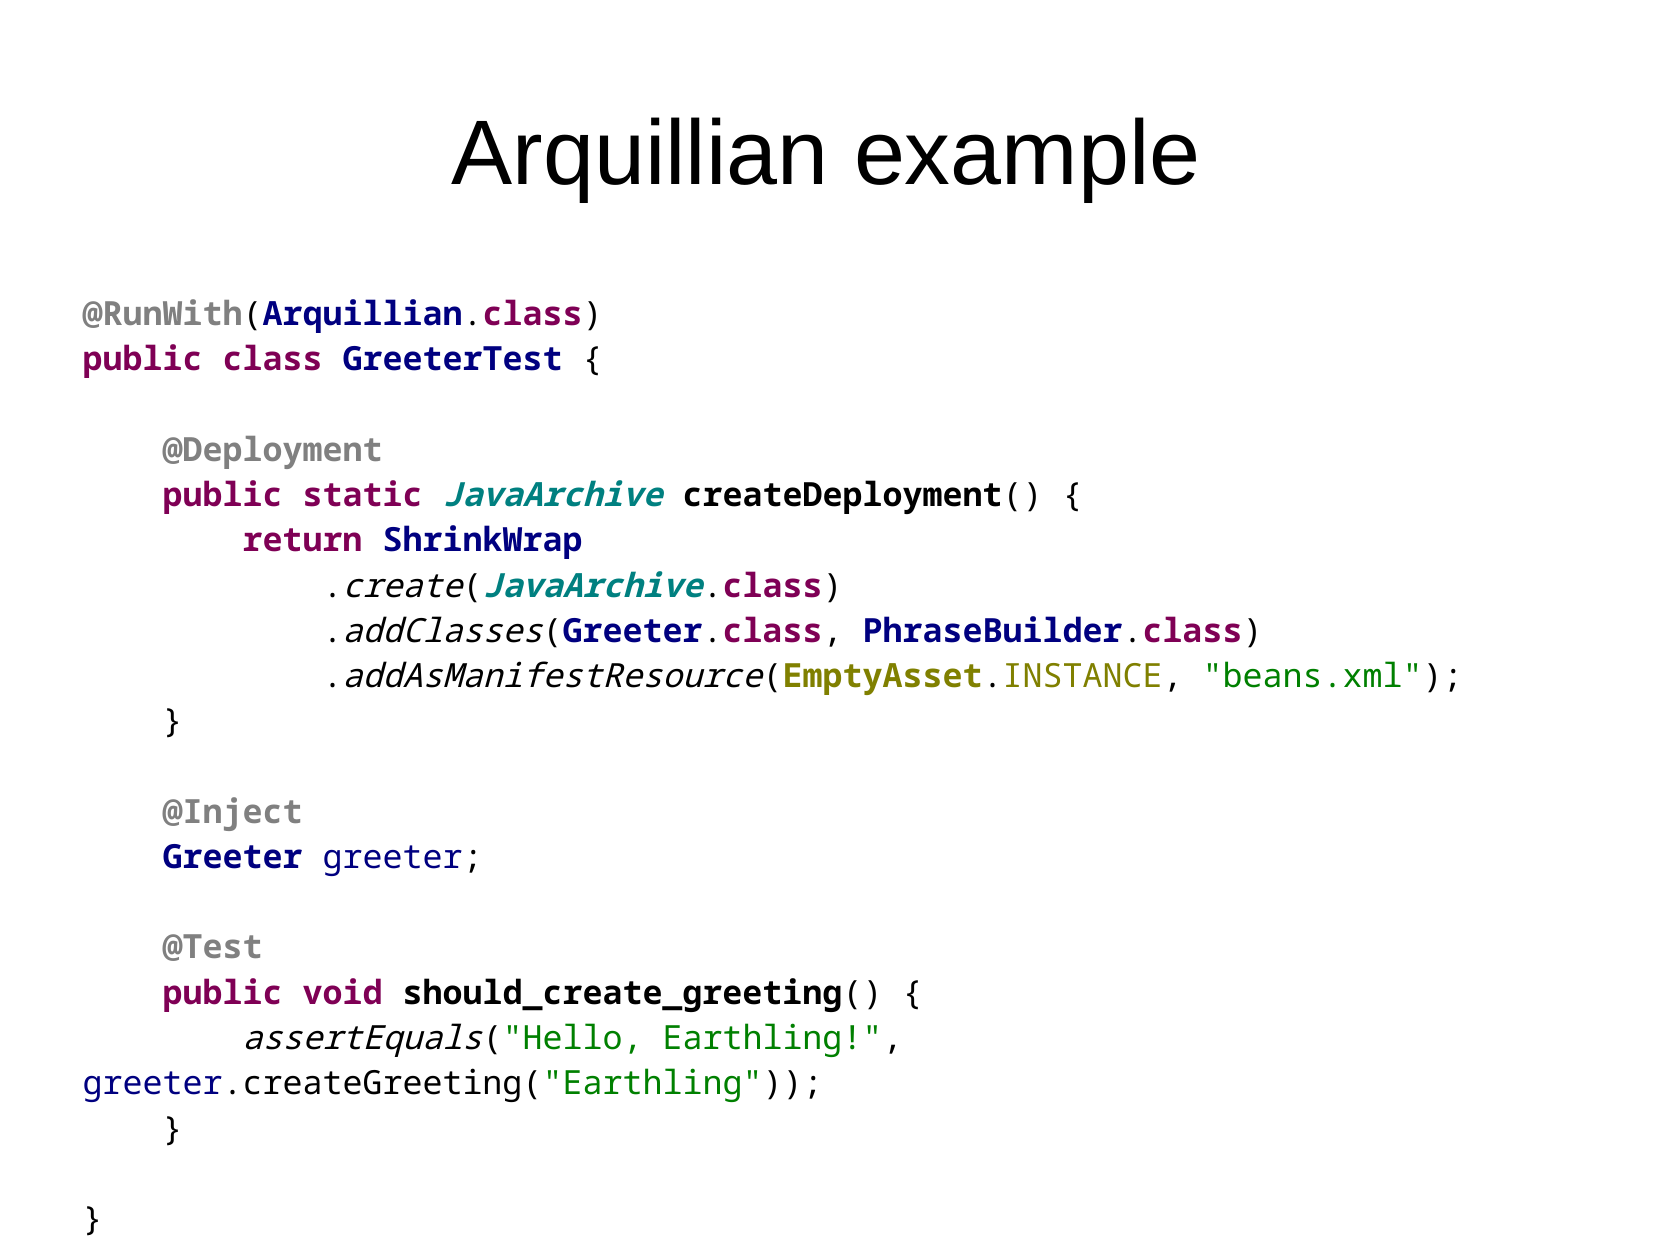

# Arquillian example
@RunWith(Arquillian.class)
public class GreeterTest {
 @Deployment
 public static JavaArchive createDeployment() {
 return ShrinkWrap
 .create(JavaArchive.class)
 .addClasses(Greeter.class, PhraseBuilder.class)
 .addAsManifestResource(EmptyAsset.INSTANCE, "beans.xml");
 }
 @Inject
 Greeter greeter;
 @Test
 public void should_create_greeting() {
 assertEquals("Hello, Earthling!", greeter.createGreeting("Earthling"));
 }
}